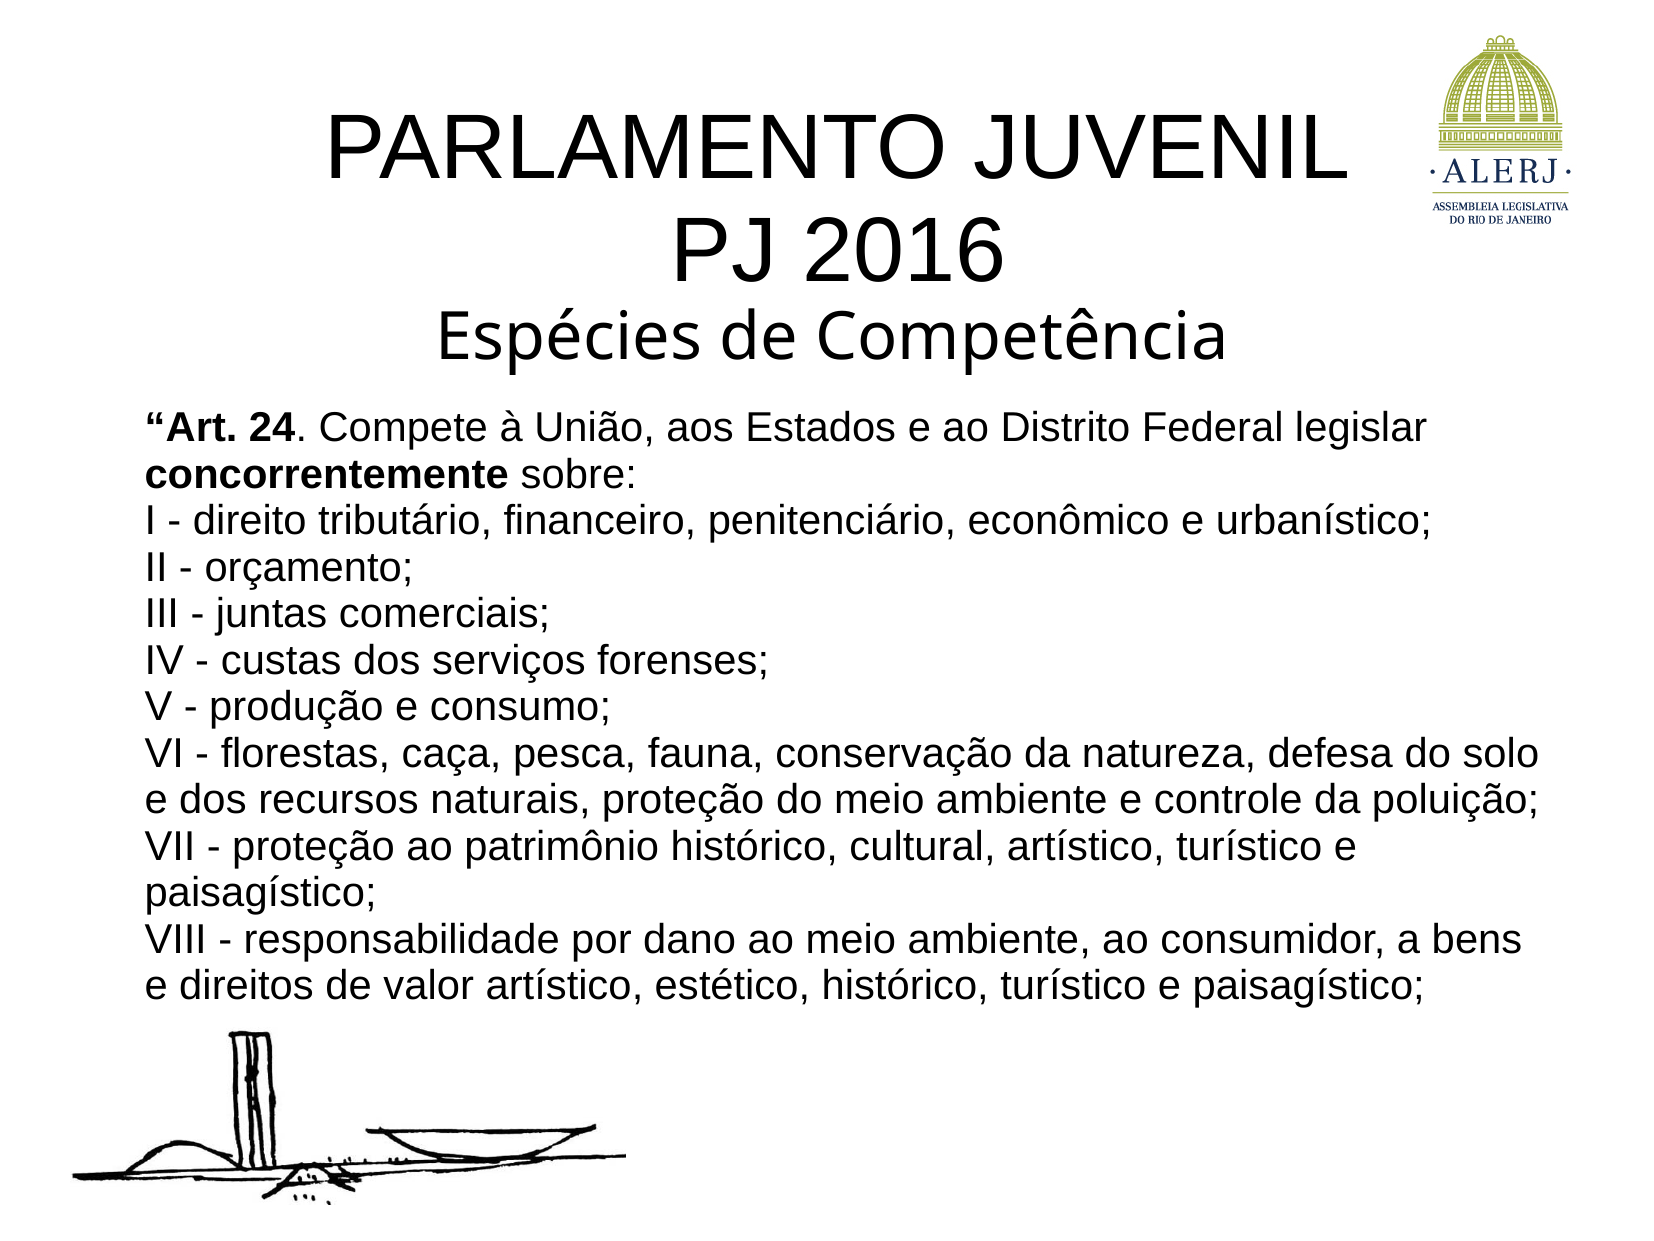

# PARLAMENTO JUVENIL PJ 2016
Espécies de Competência
“Art. 24. Compete à União, aos Estados e ao Distrito Federal legislar concorrentemente sobre:
I - direito tributário, financeiro, penitenciário, econômico e urbanístico;
II - orçamento;
III - juntas comerciais;
IV - custas dos serviços forenses;
V - produção e consumo;
VI - florestas, caça, pesca, fauna, conservação da natureza, defesa do solo e dos recursos naturais, proteção do meio ambiente e controle da poluição;
VII - proteção ao patrimônio histórico, cultural, artístico, turístico e paisagístico;
VIII - responsabilidade por dano ao meio ambiente, ao consumidor, a bens e direitos de valor artístico, estético, histórico, turístico e paisagístico;